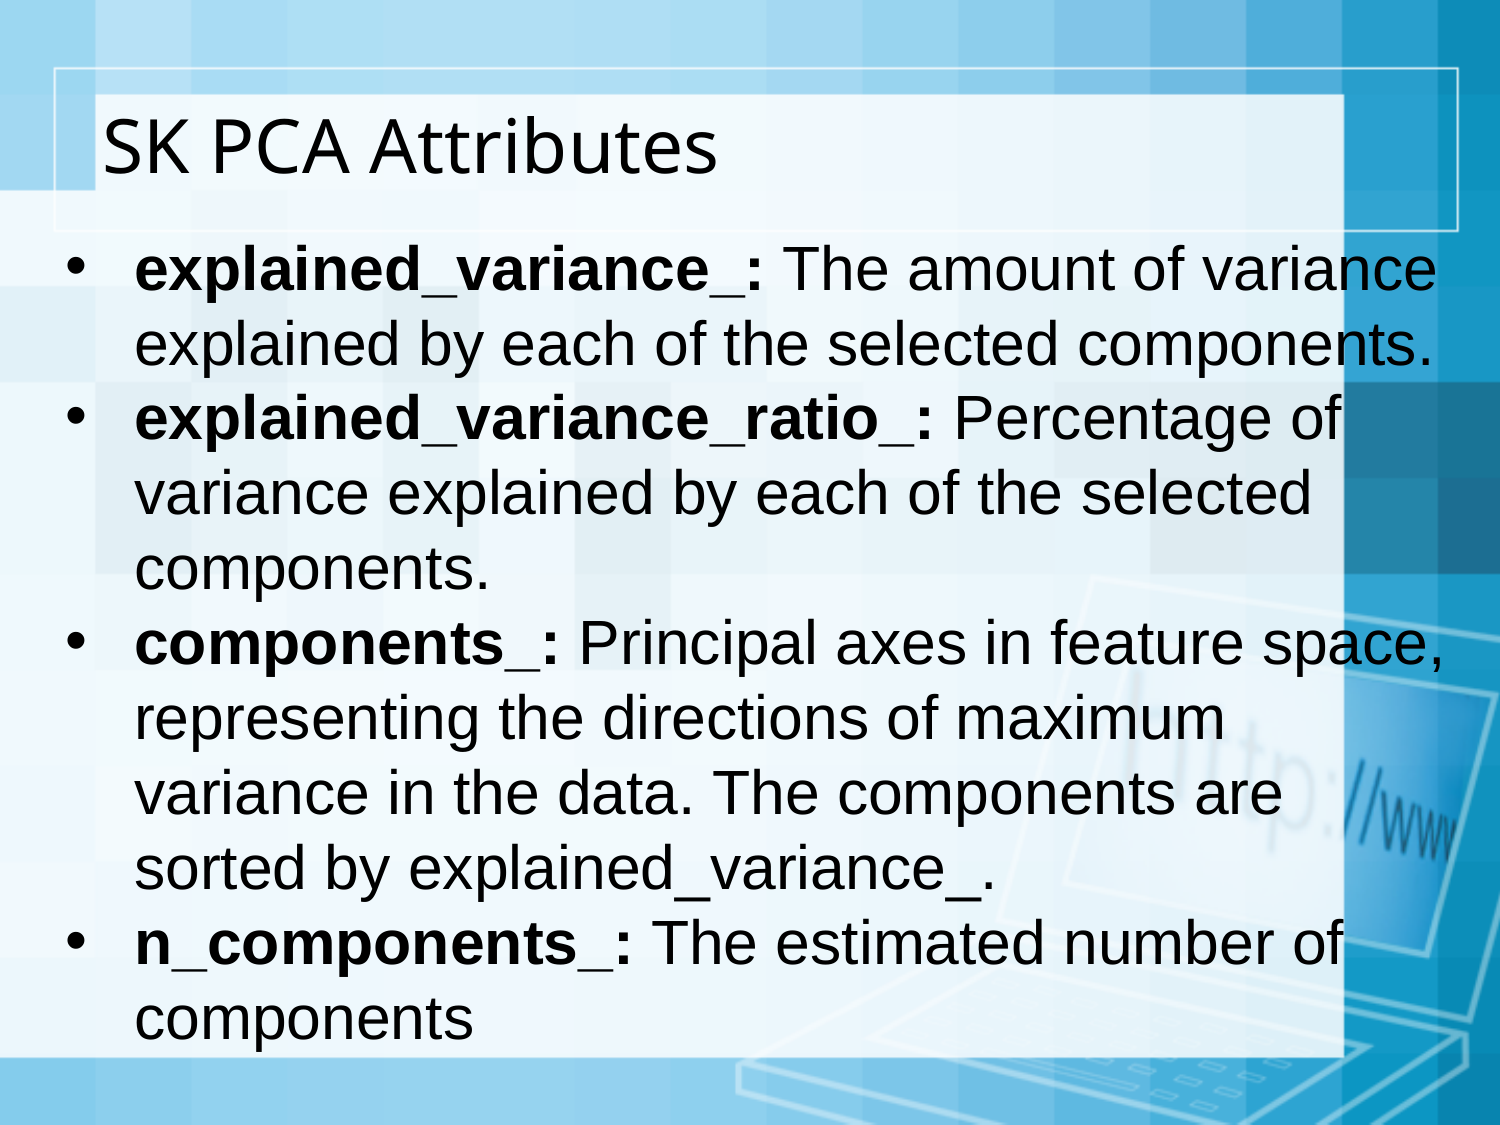

# SK PCA Attributes
explained_variance_: The amount of variance explained by each of the selected components.
explained_variance_ratio_: Percentage of variance explained by each of the selected components.
components_: Principal axes in feature space, representing the directions of maximum variance in the data. The components are sorted by explained_variance_.
n_components_: The estimated number of components